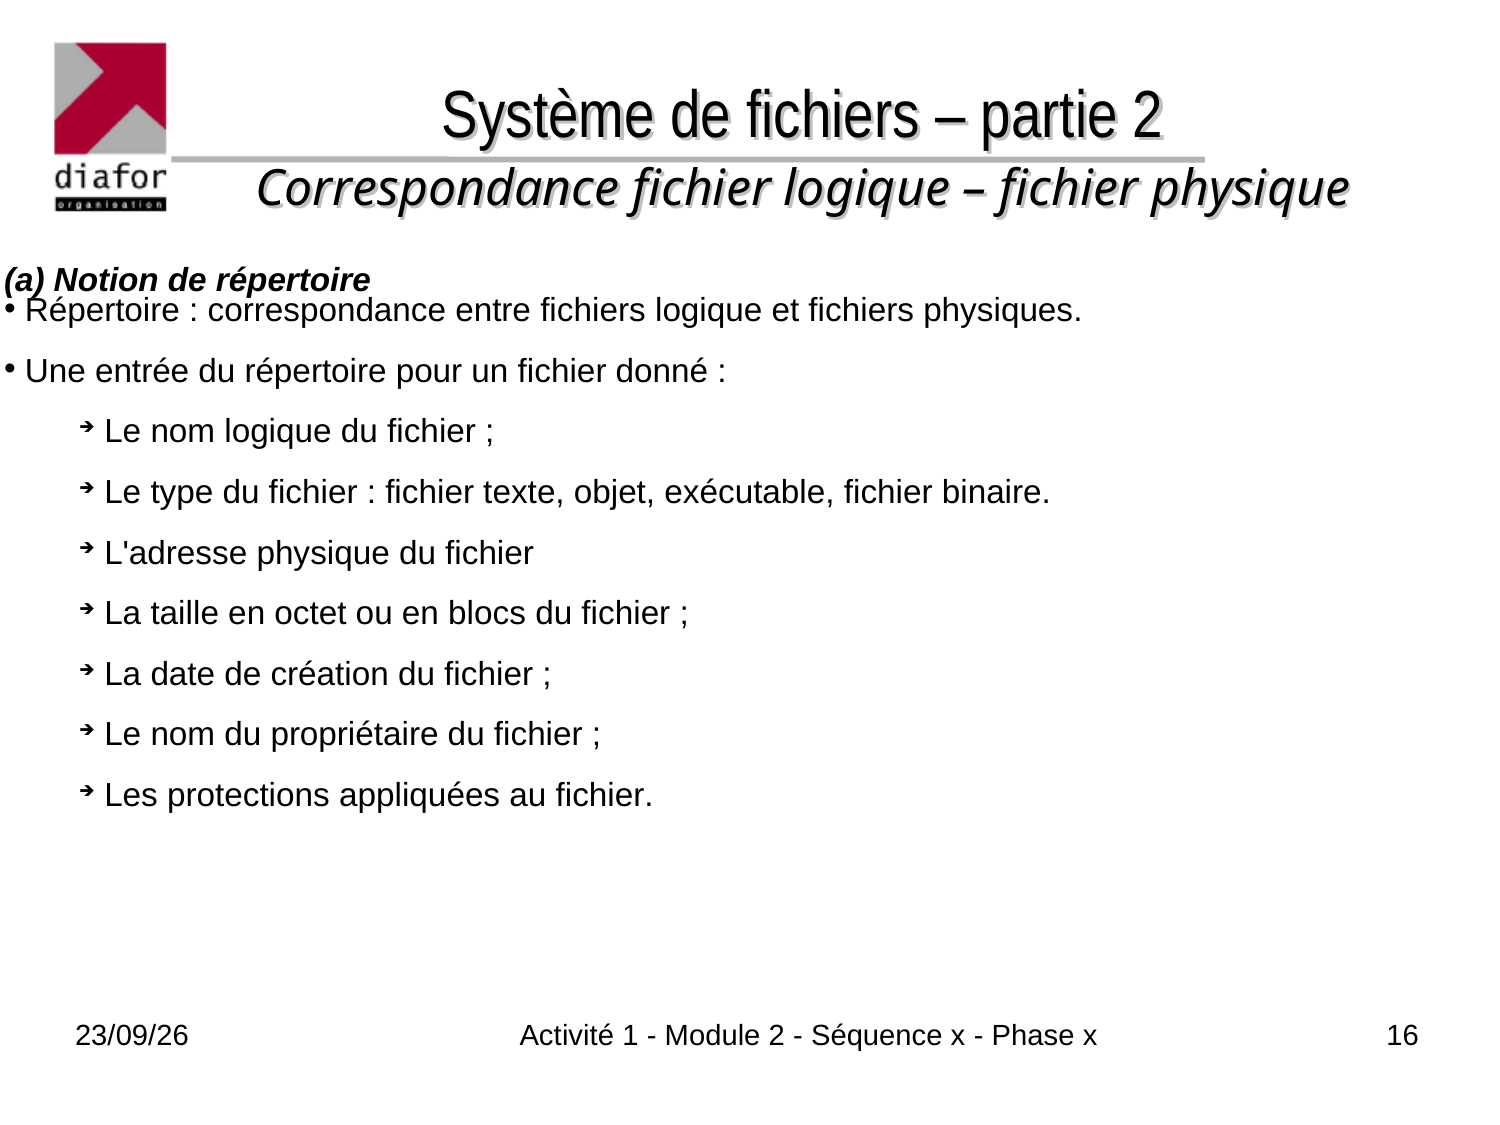

# Système de fichiers – partie 2 Correspondance fichier logique – fichier physique
(a) Notion de répertoire
 Répertoire : correspondance entre fichiers logique et fichiers physiques.
 Une entrée du répertoire pour un fichier donné :
 Le nom logique du fichier ;
 Le type du fichier : fichier texte, objet, exécutable, fichier binaire.
 L'adresse physique du fichier
 La taille en octet ou en blocs du fichier ;
 La date de création du fichier ;
 Le nom du propriétaire du fichier ;
 Les protections appliquées au fichier.
Activité 1 - Module 2 - Séquence x - Phase x
16